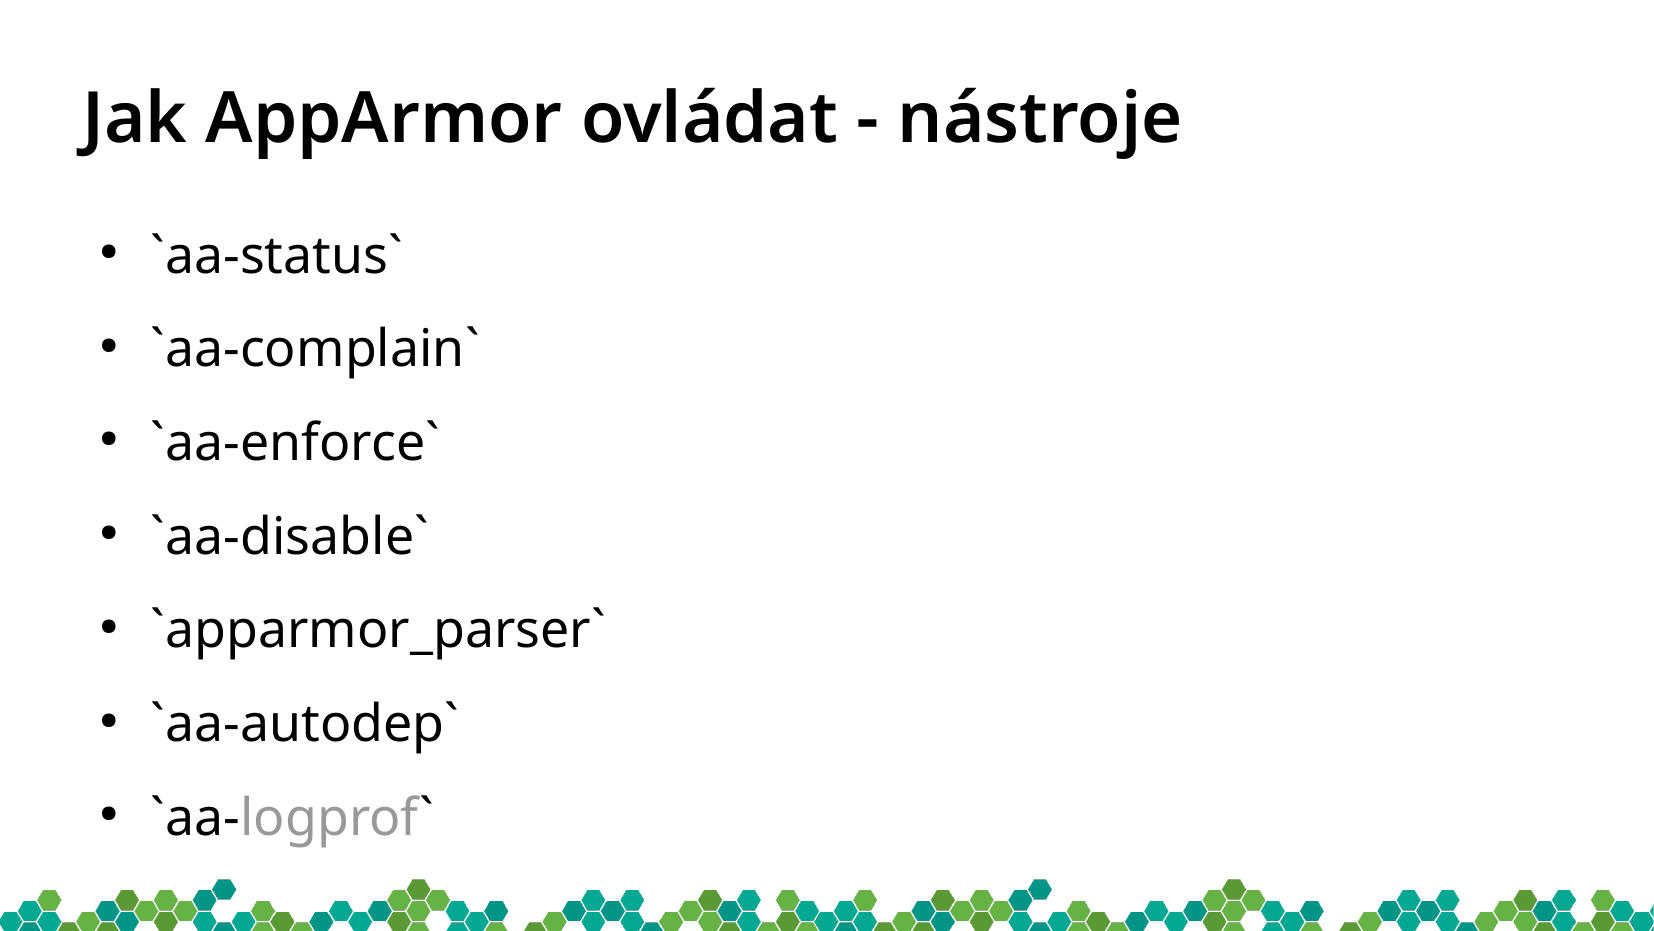

# Jak AppArmor ovládat - nástroje
`aa-status`
`aa-complain`
`aa-enforce`
`aa-disable`
`apparmor_parser`
`aa-autodep`
`aa-logprof`